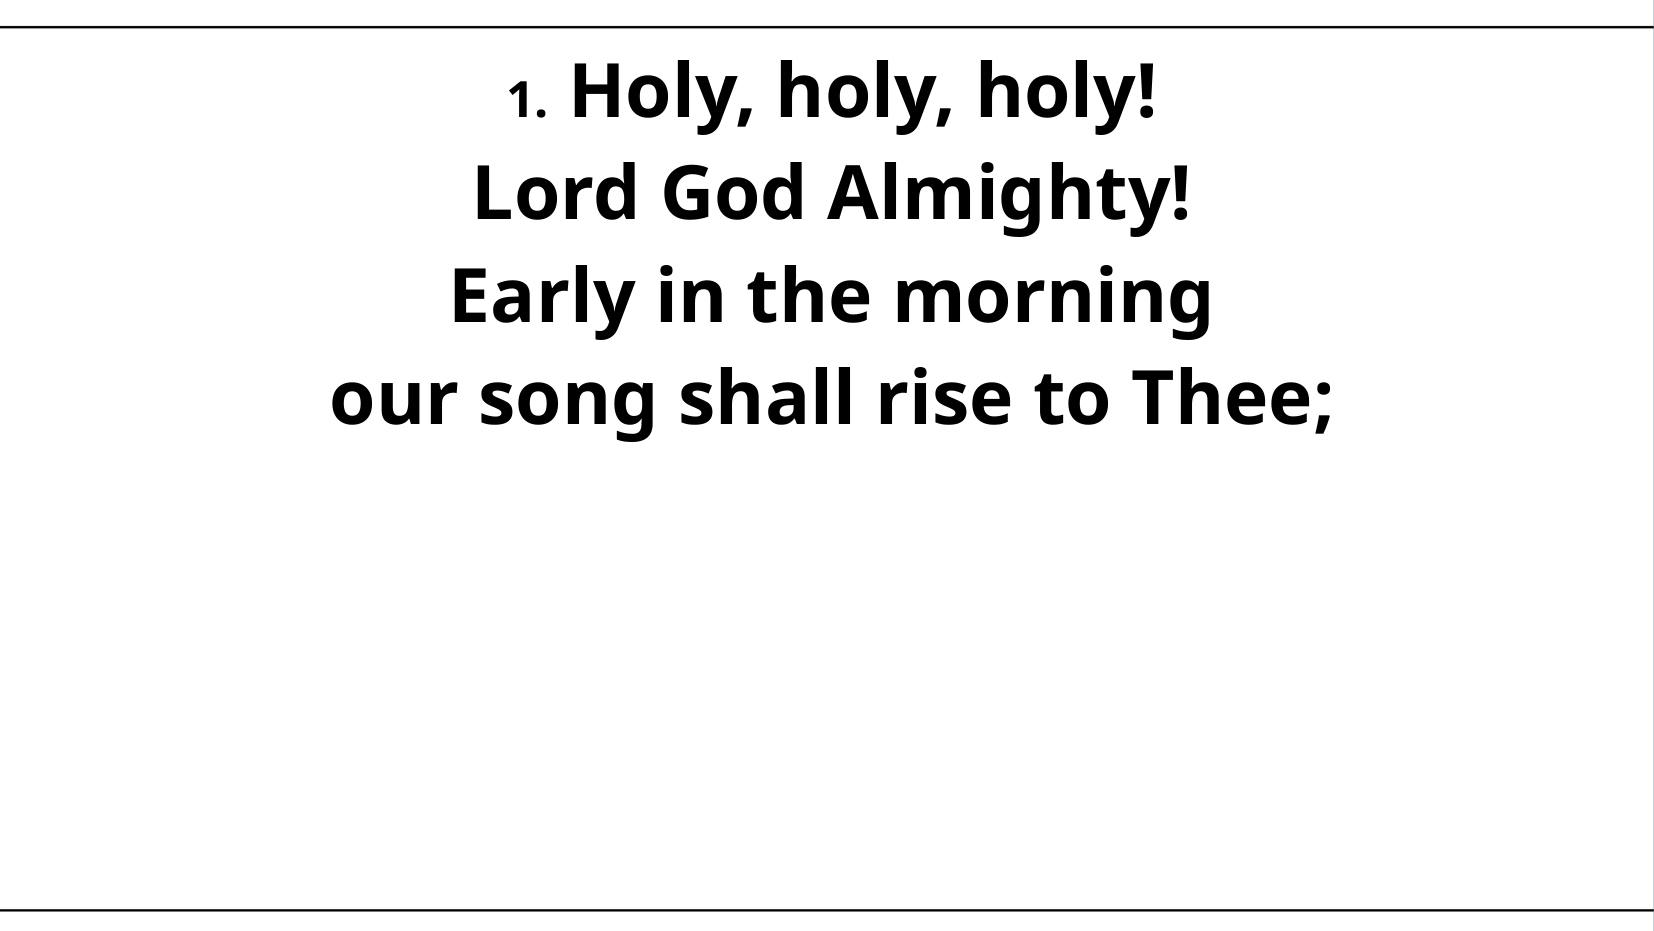

1. Holy, holy, holy!
Lord God Almighty!
Early in the morning
our song shall rise to Thee;